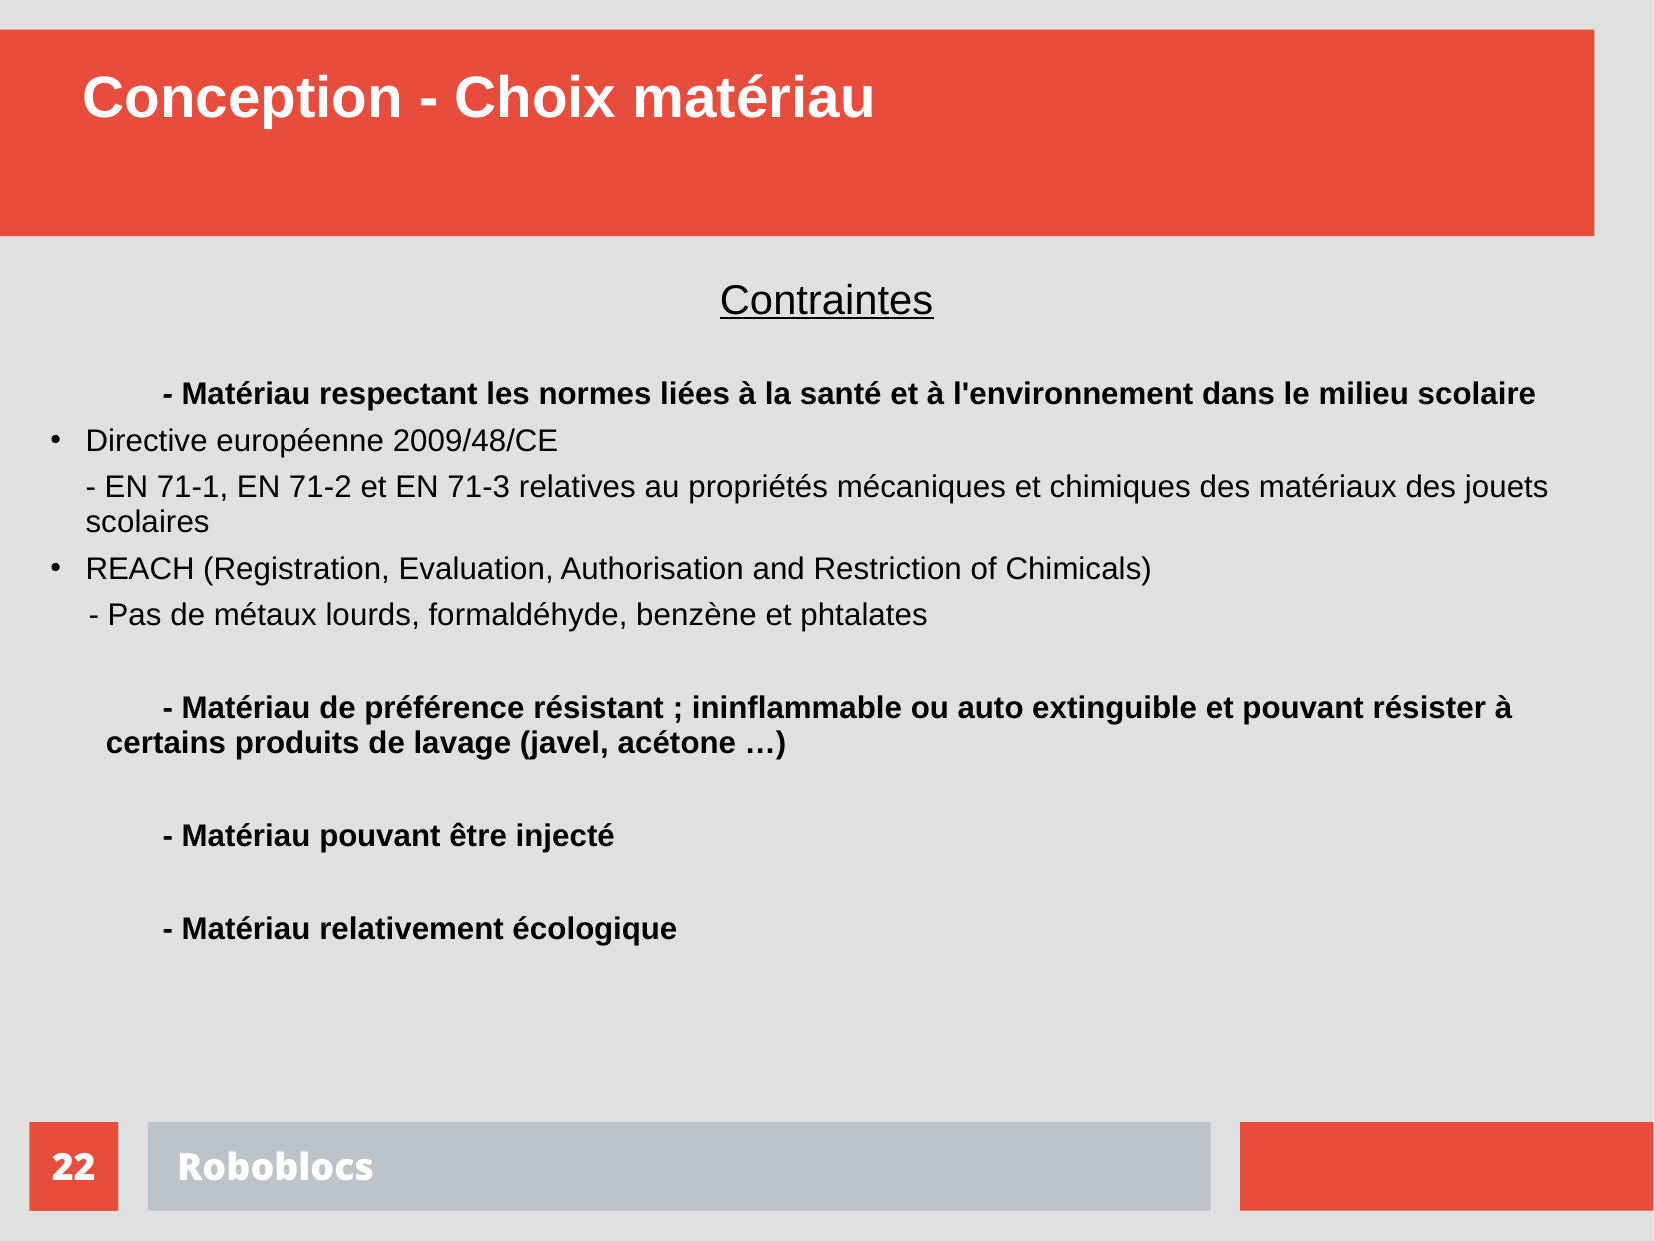

# Conception - Choix matériau
Contraintes
			- Matériau respectant les normes liées à la santé et à l'environnement dans le milieu scolaire
Directive européenne 2009/48/CE
- EN 71-1, EN 71-2 et EN 71-3 relatives au propriétés mécaniques et chimiques des matériaux des jouets scolaires
REACH (Registration, Evaluation, Authorisation and Restriction of Chimicals)
		- Pas de métaux lourds, formaldéhyde, benzène et phtalates
			- Matériau de préférence résistant ; ininflammable ou auto extinguible et pouvant résister à 				 certains produits de lavage (javel, acétone …)
			- Matériau pouvant être injecté
			- Matériau relativement écologique
22
Roboblocs